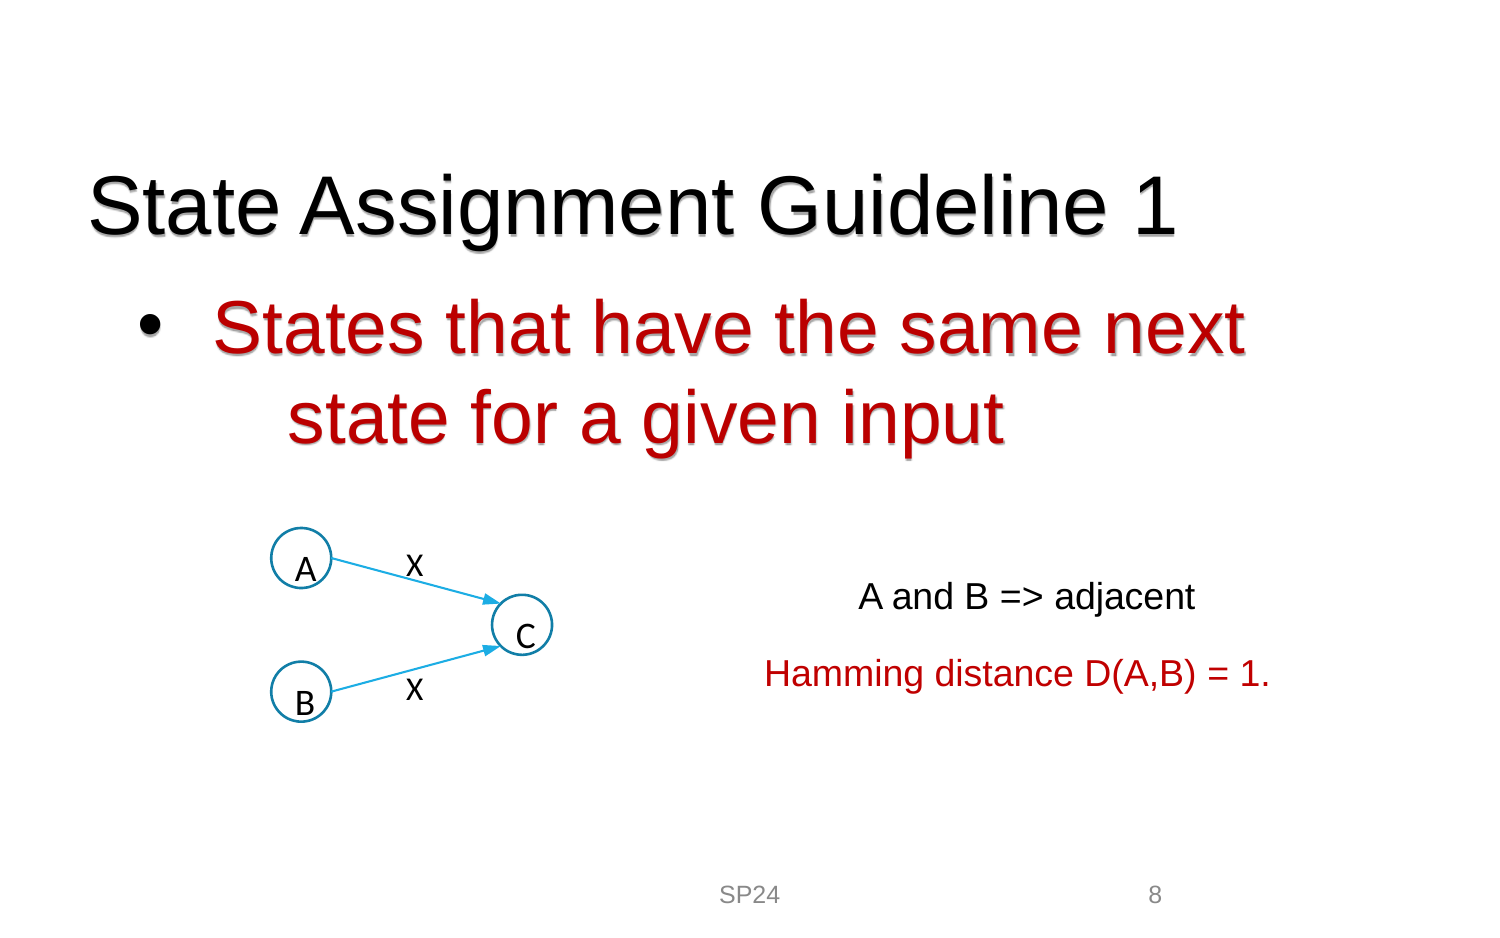

# State Assignment Guideline 1
States that have the same next state for a given input
A
X
C
X
B
A and B => adjacent
Hamming distance D(A,B) = 1.
SP24